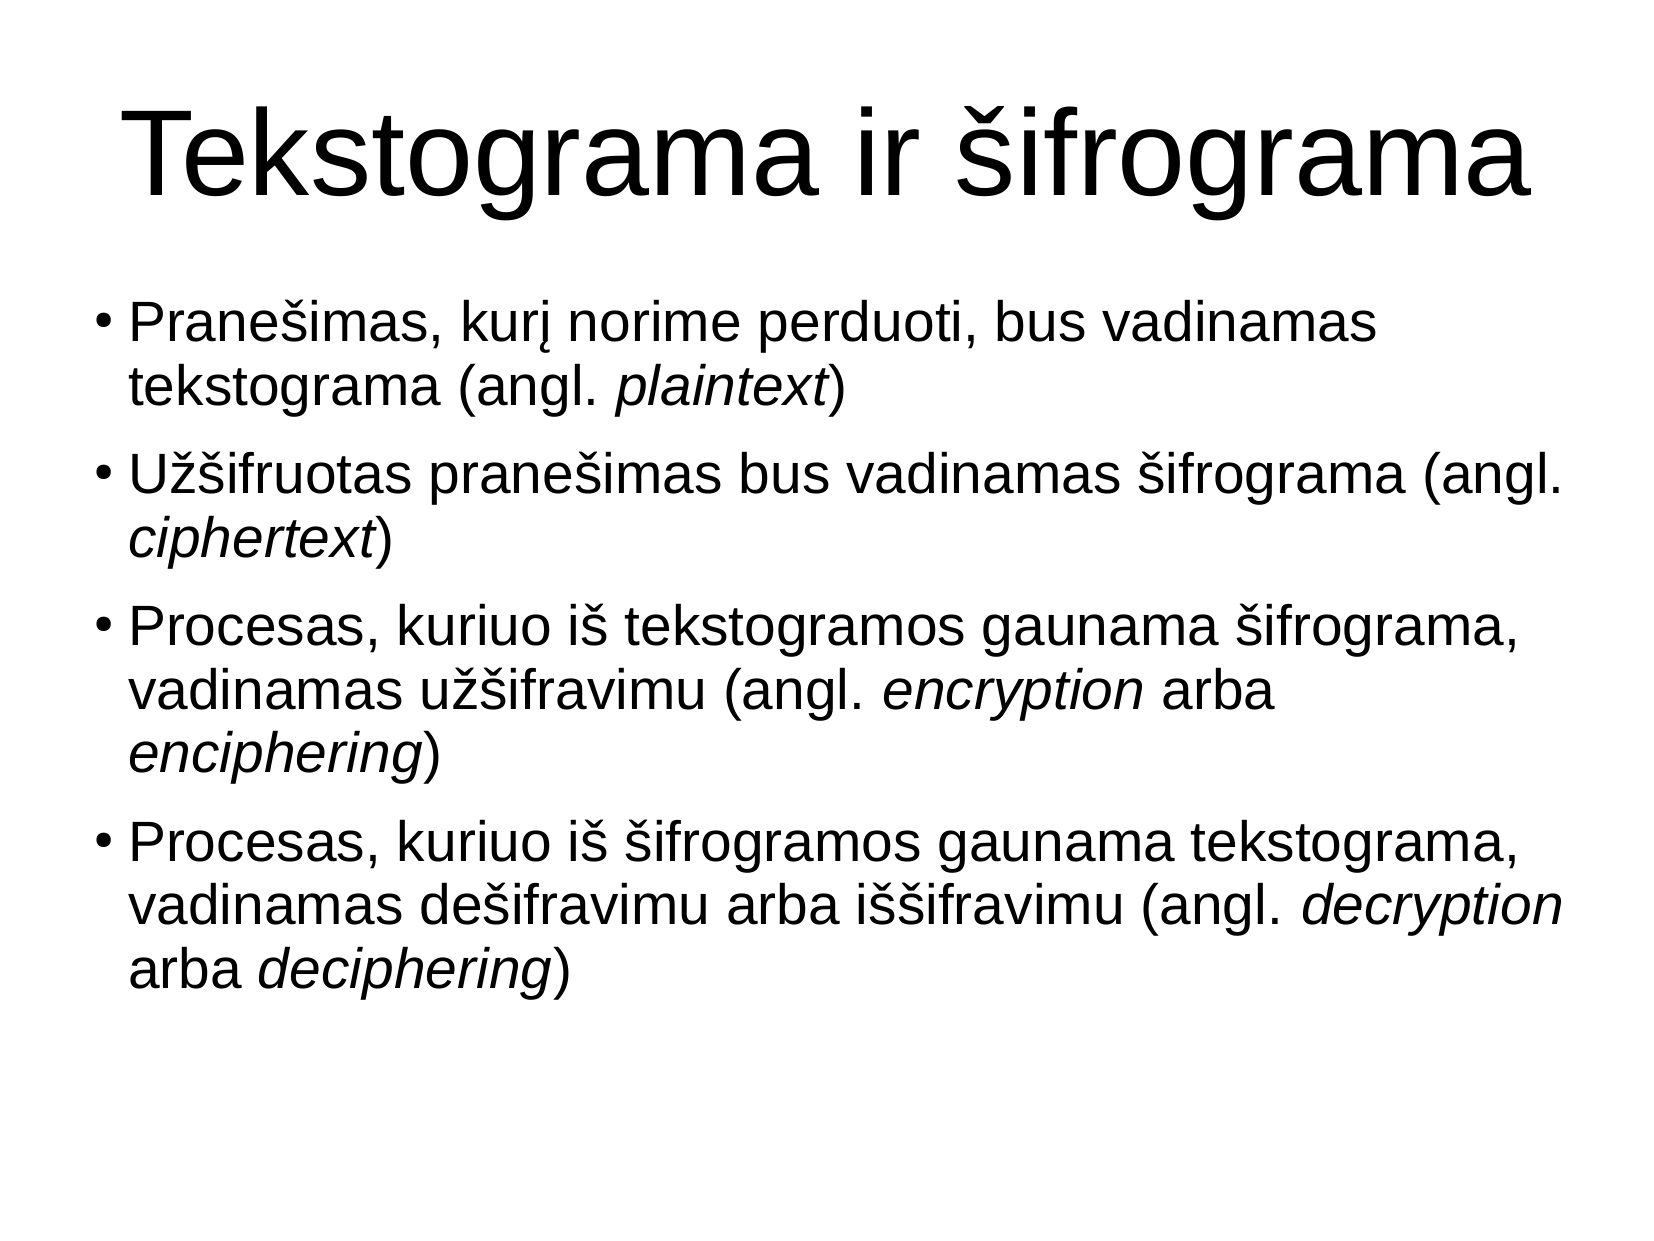

# Tekstograma ir šifrograma
Pranešimas, kurį norime perduoti, bus vadinamas tekstograma (angl. plaintext)
Užšifruotas pranešimas bus vadinamas šifrograma (angl. ciphertext)
Procesas, kuriuo iš tekstogramos gaunama šifrograma, vadinamas užšifravimu (angl. encryption arba enciphering)
Procesas, kuriuo iš šifrogramos gaunama tekstograma, vadinamas dešifravimu arba iššifravimu (angl. decryption arba deciphering)